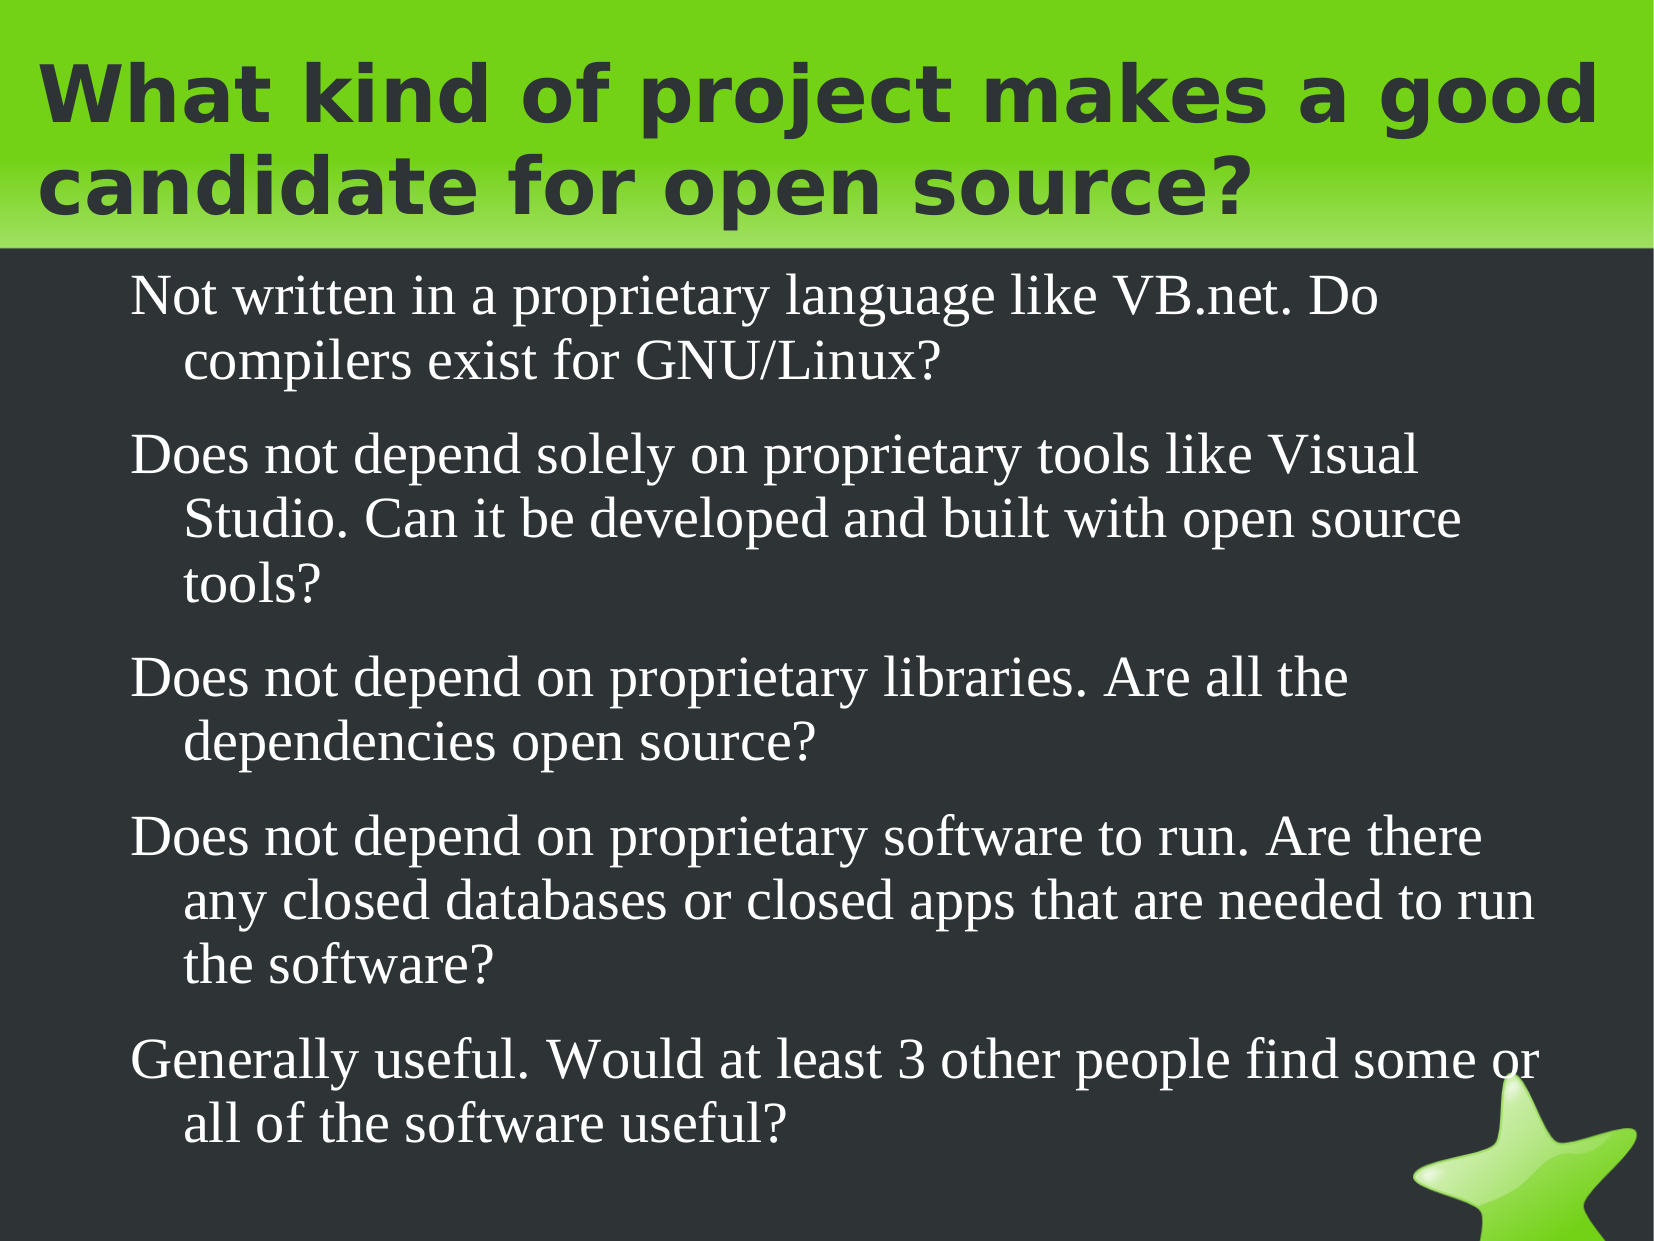

# What kind of project makes a good candidate for open source?
Not written in a proprietary language like VB.net. Do compilers exist for GNU/Linux?
Does not depend solely on proprietary tools like Visual Studio. Can it be developed and built with open source tools?
Does not depend on proprietary libraries. Are all the dependencies open source?
Does not depend on proprietary software to run. Are there any closed databases or closed apps that are needed to run the software?
Generally useful. Would at least 3 other people find some or all of the software useful?